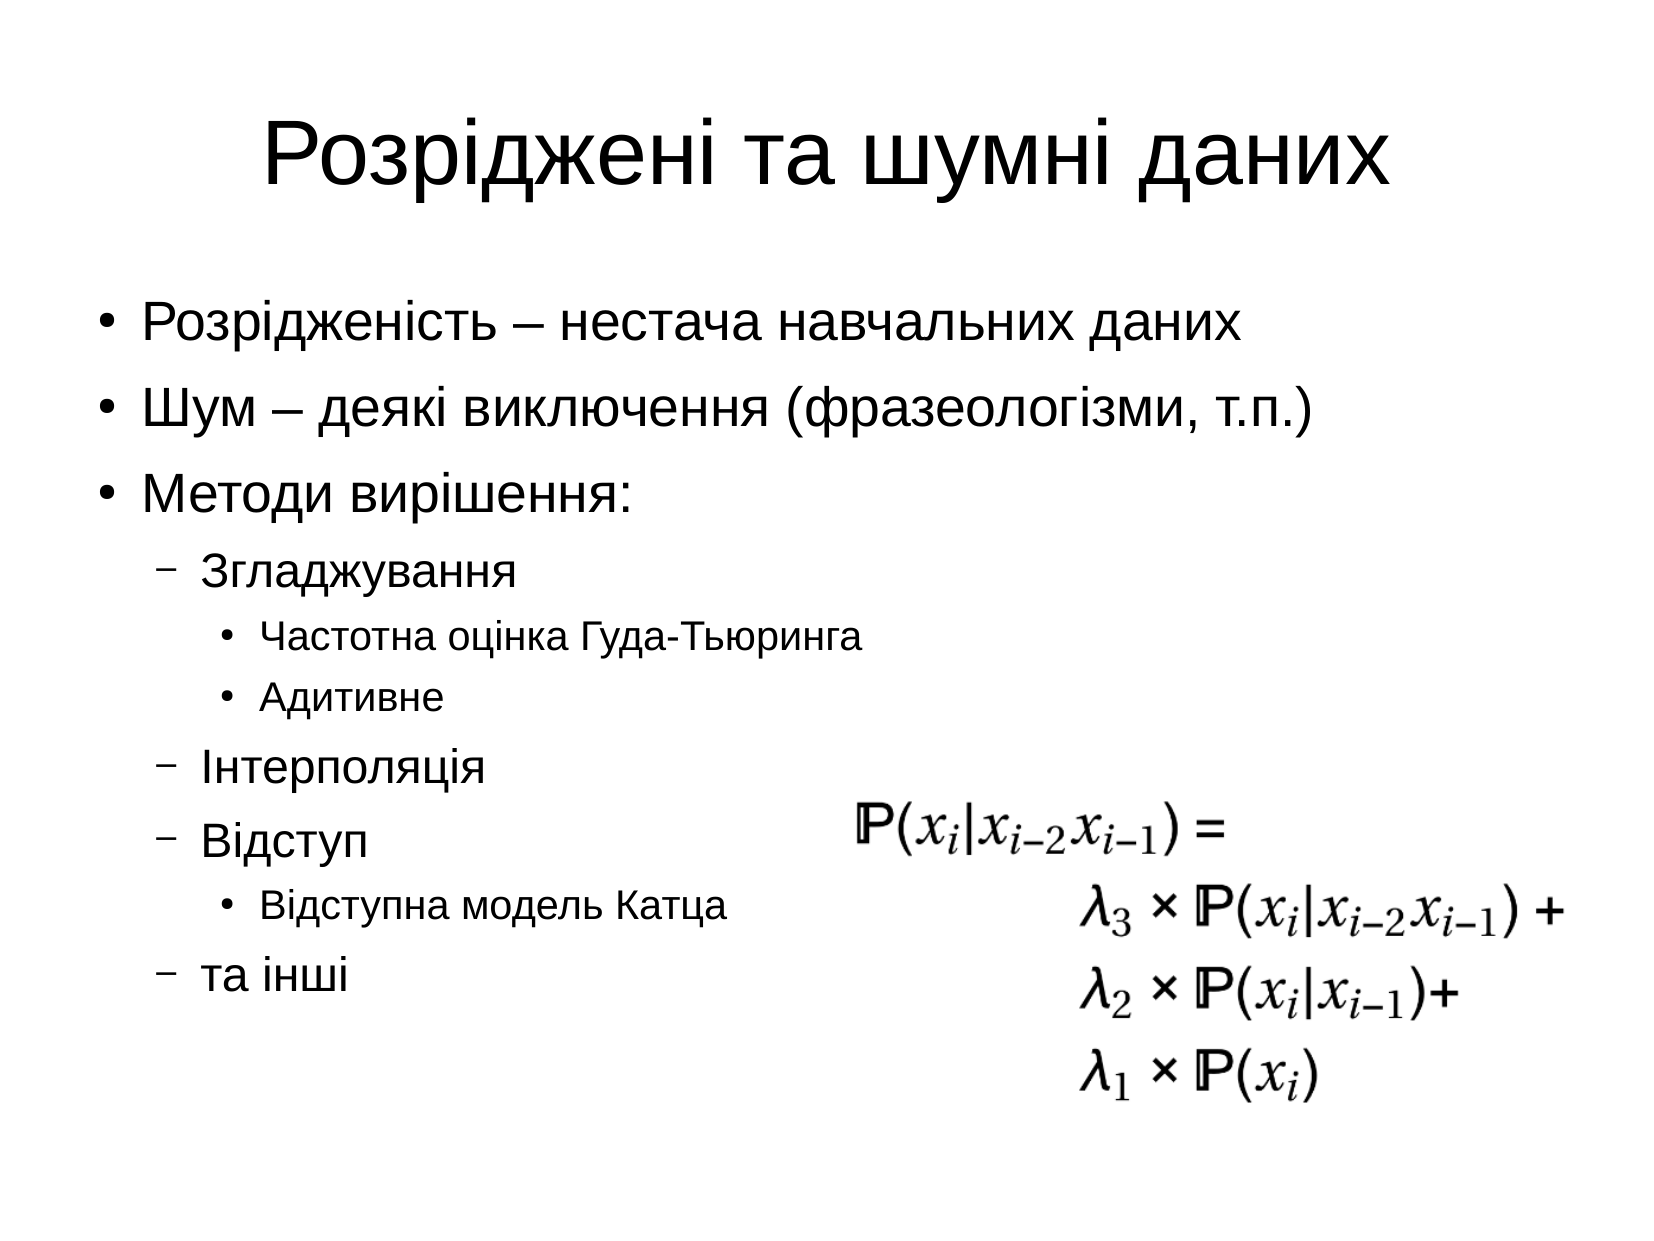

# Розріджені та шумні даних
Розрідженість – нестача навчальних даних
Шум – деякі виключення (фразеологізми, т.п.)
Методи вирішення:
Згладжування
Частотна оцінка Гуда-Тьюринга
Адитивне
Інтерполяція
Відступ
Відступна модель Катца
та інші